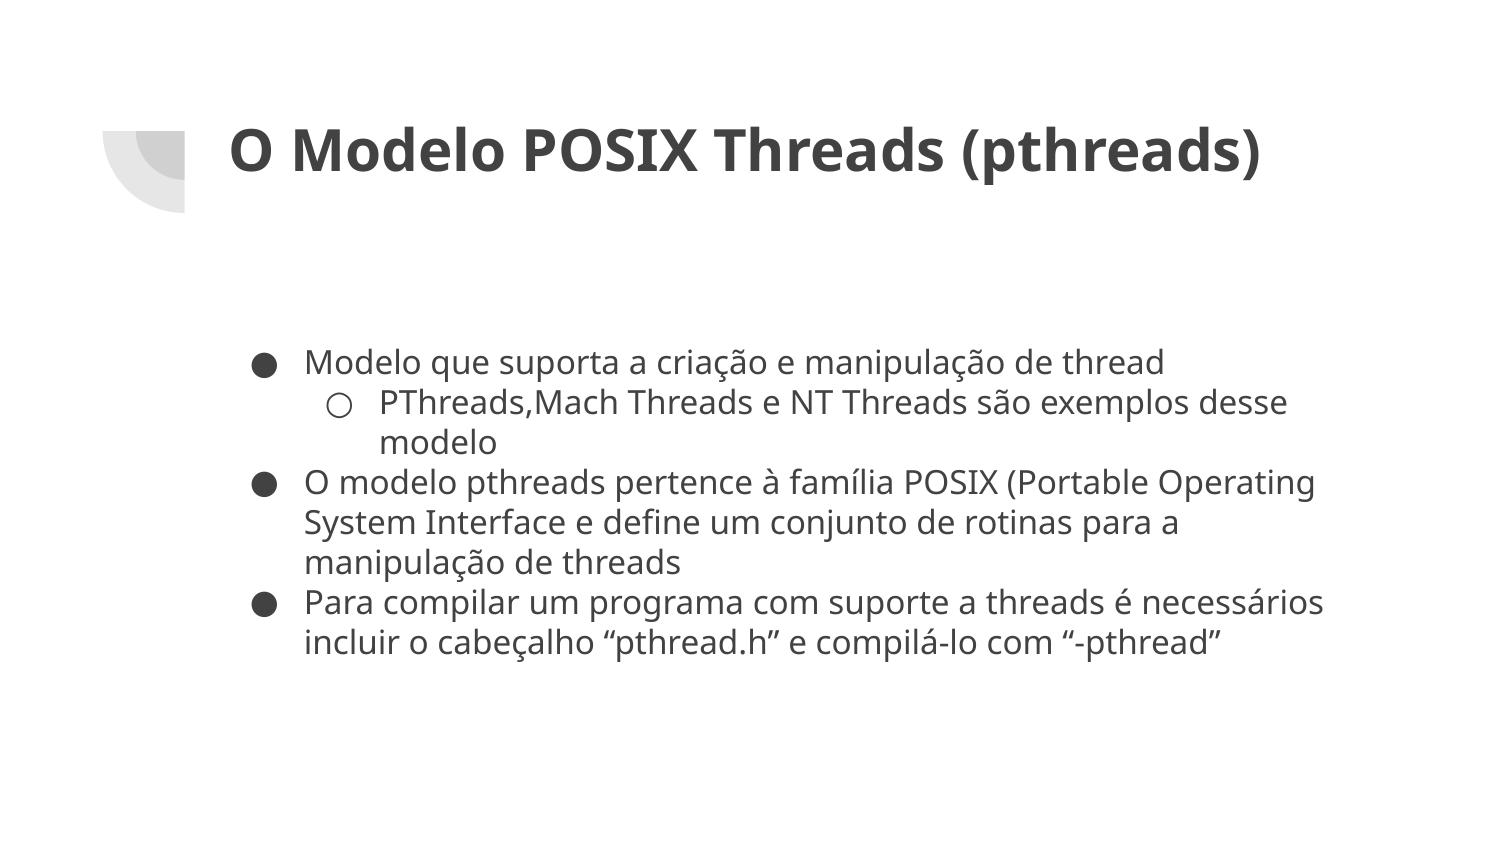

# O Modelo POSIX Threads (pthreads)
Modelo que suporta a criação e manipulação de thread
PThreads,Mach Threads e NT Threads são exemplos desse modelo
O modelo pthreads pertence à família POSIX (Portable Operating System Interface e define um conjunto de rotinas para a manipulação de threads
Para compilar um programa com suporte a threads é necessários incluir o cabeçalho “pthread.h” e compilá-lo com “-pthread”